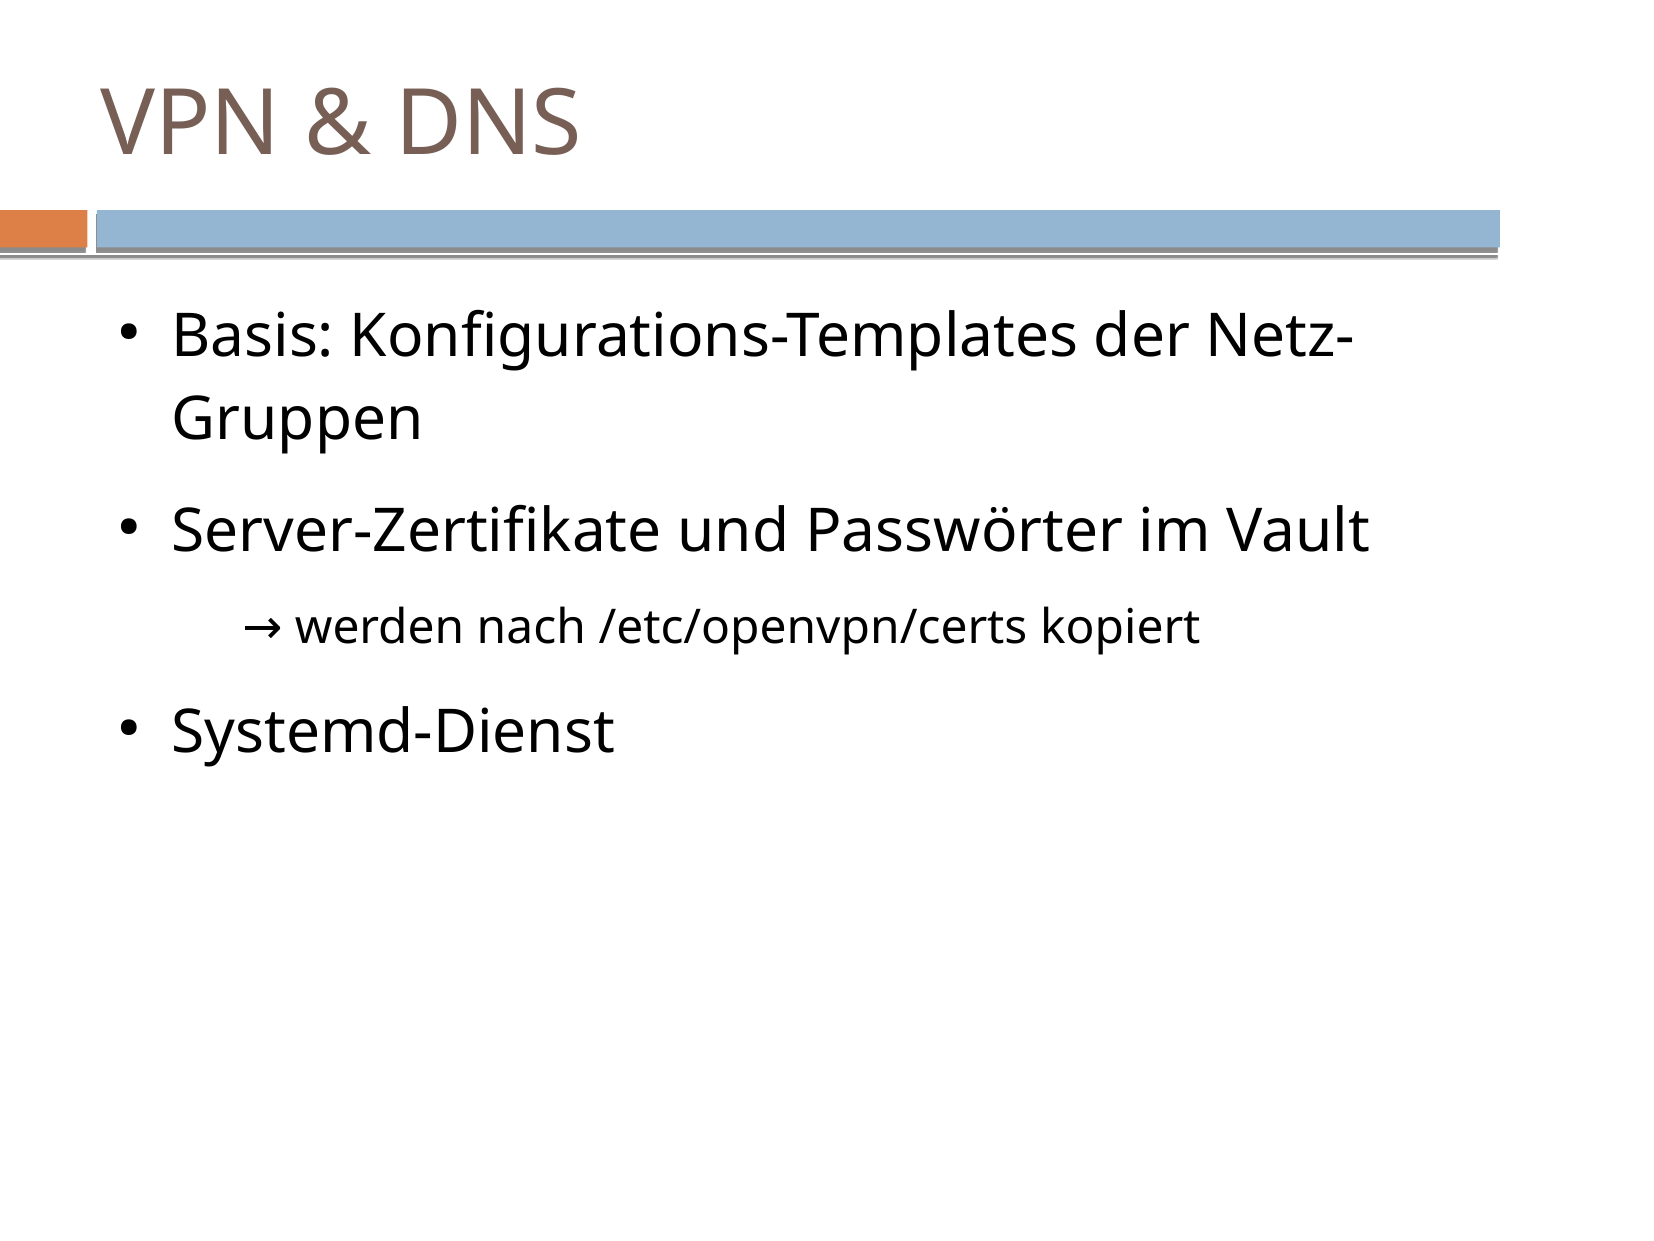

# VPN & DNS
Basis: Konfigurations-Templates der Netz-Gruppen
Server-Zertifikate und Passwörter im Vault
→ werden nach /etc/openvpn/certs kopiert
Systemd-Dienst